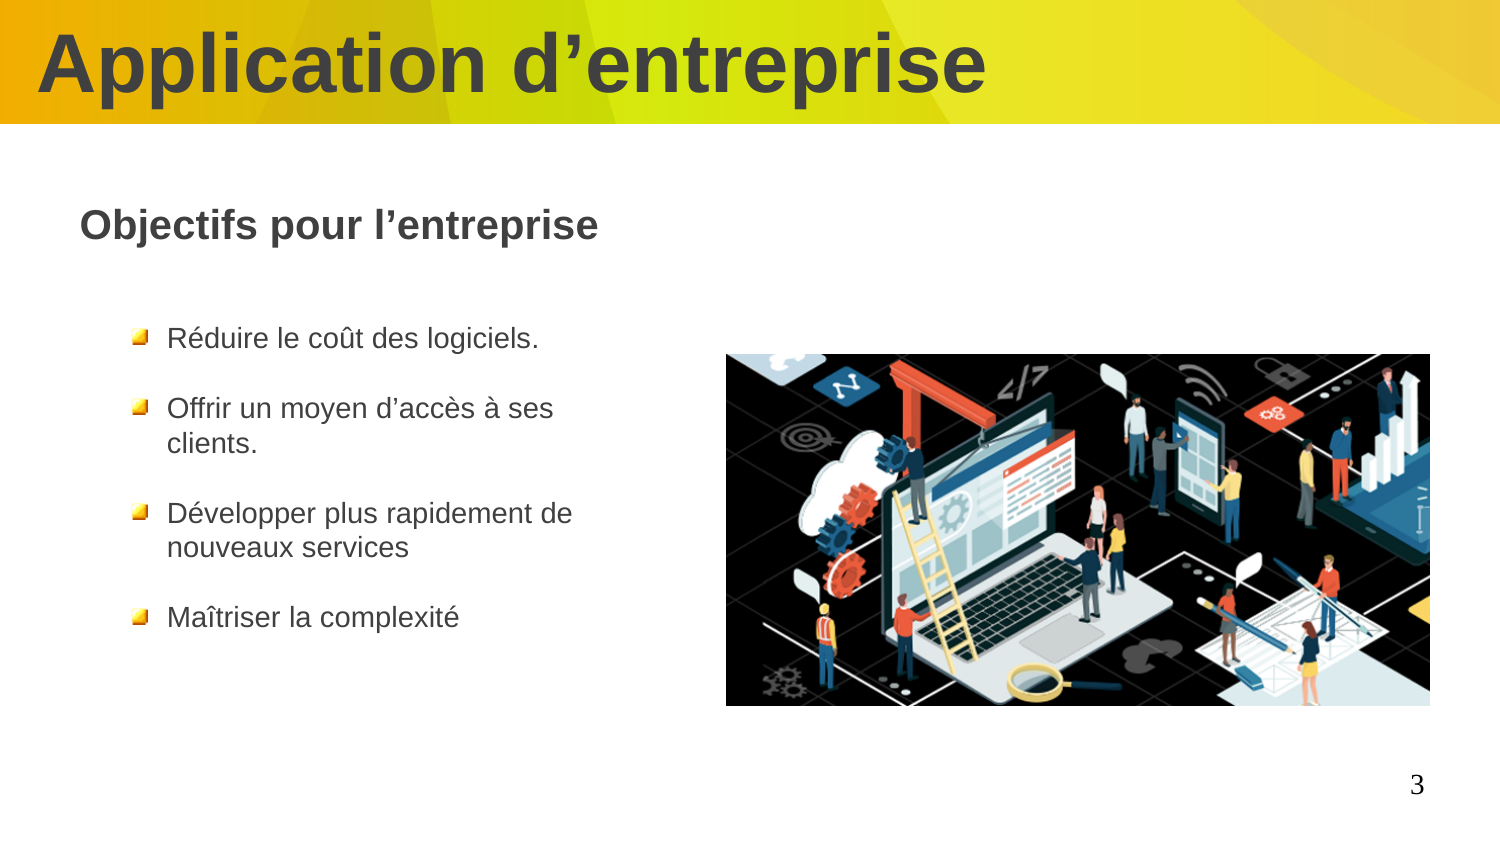

Application d’entreprise
Objectifs pour l’entreprise
Réduire le coût des logiciels.
Offrir un moyen d’accès à ses clients.
Développer plus rapidement de nouveaux services
Maîtriser la complexité
3